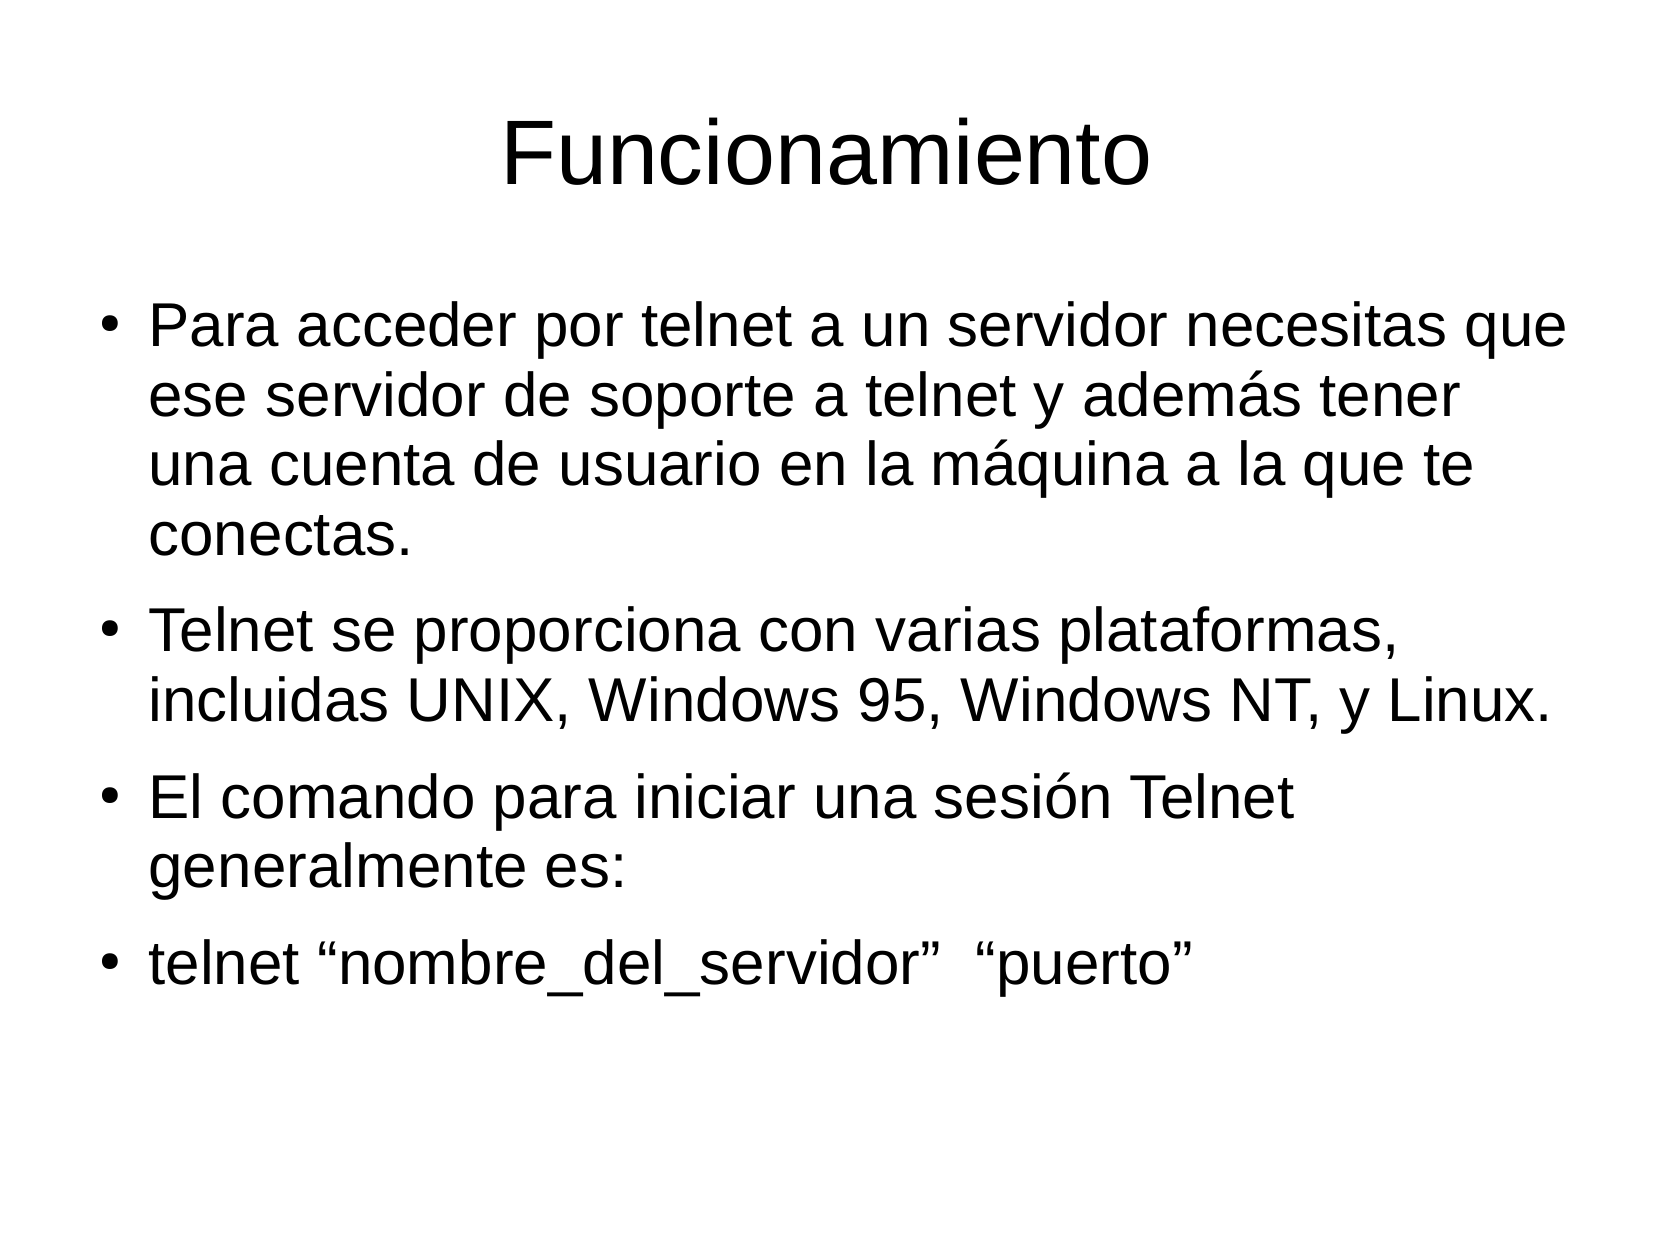

# Funcionamiento
Para acceder por telnet a un servidor necesitas que ese servidor de soporte a telnet y además tener una cuenta de usuario en la máquina a la que te conectas.
Telnet se proporciona con varias plataformas, incluidas UNIX, Windows 95, Windows NT, y Linux.
El comando para iniciar una sesión Telnet generalmente es:
telnet “nombre_del_servidor” “puerto”